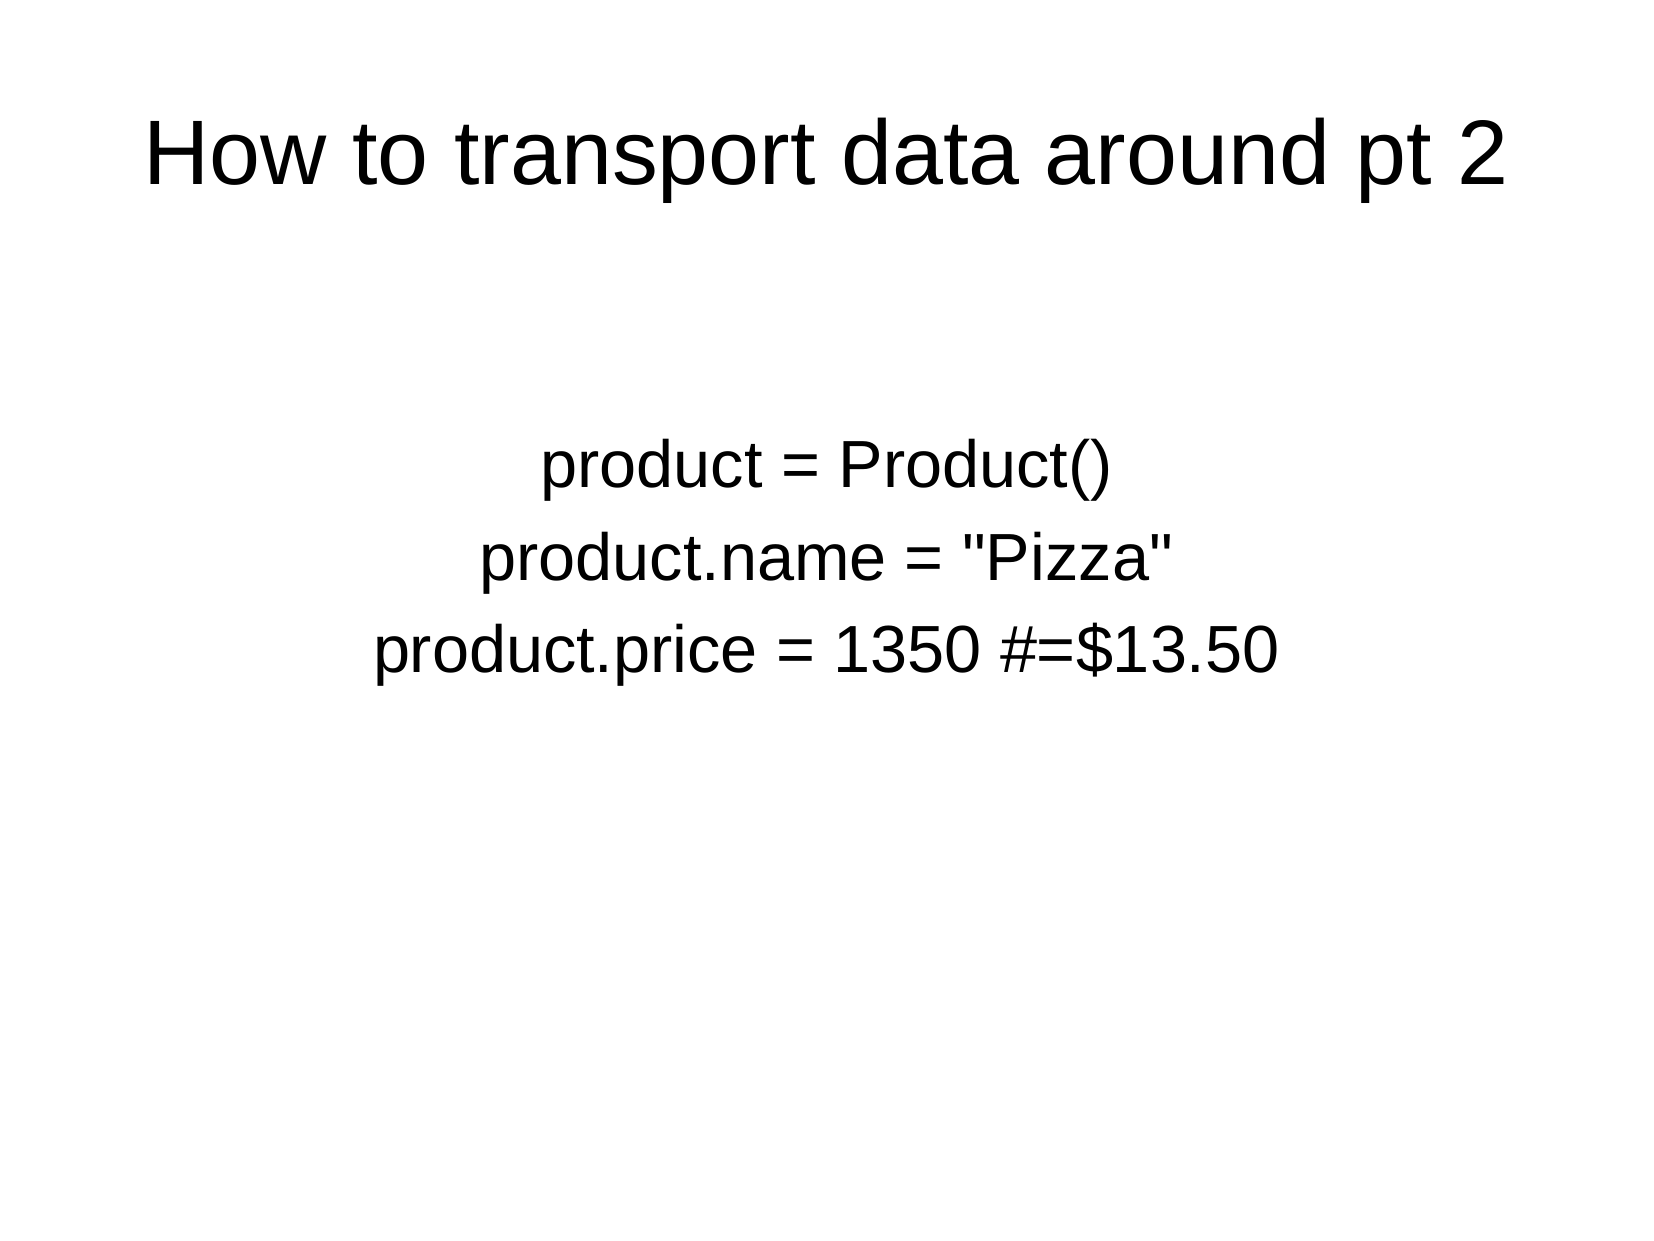

# How to transport data around pt 2
product = Product()
product.name = "Pizza"
product.price = 1350 #=$13.50